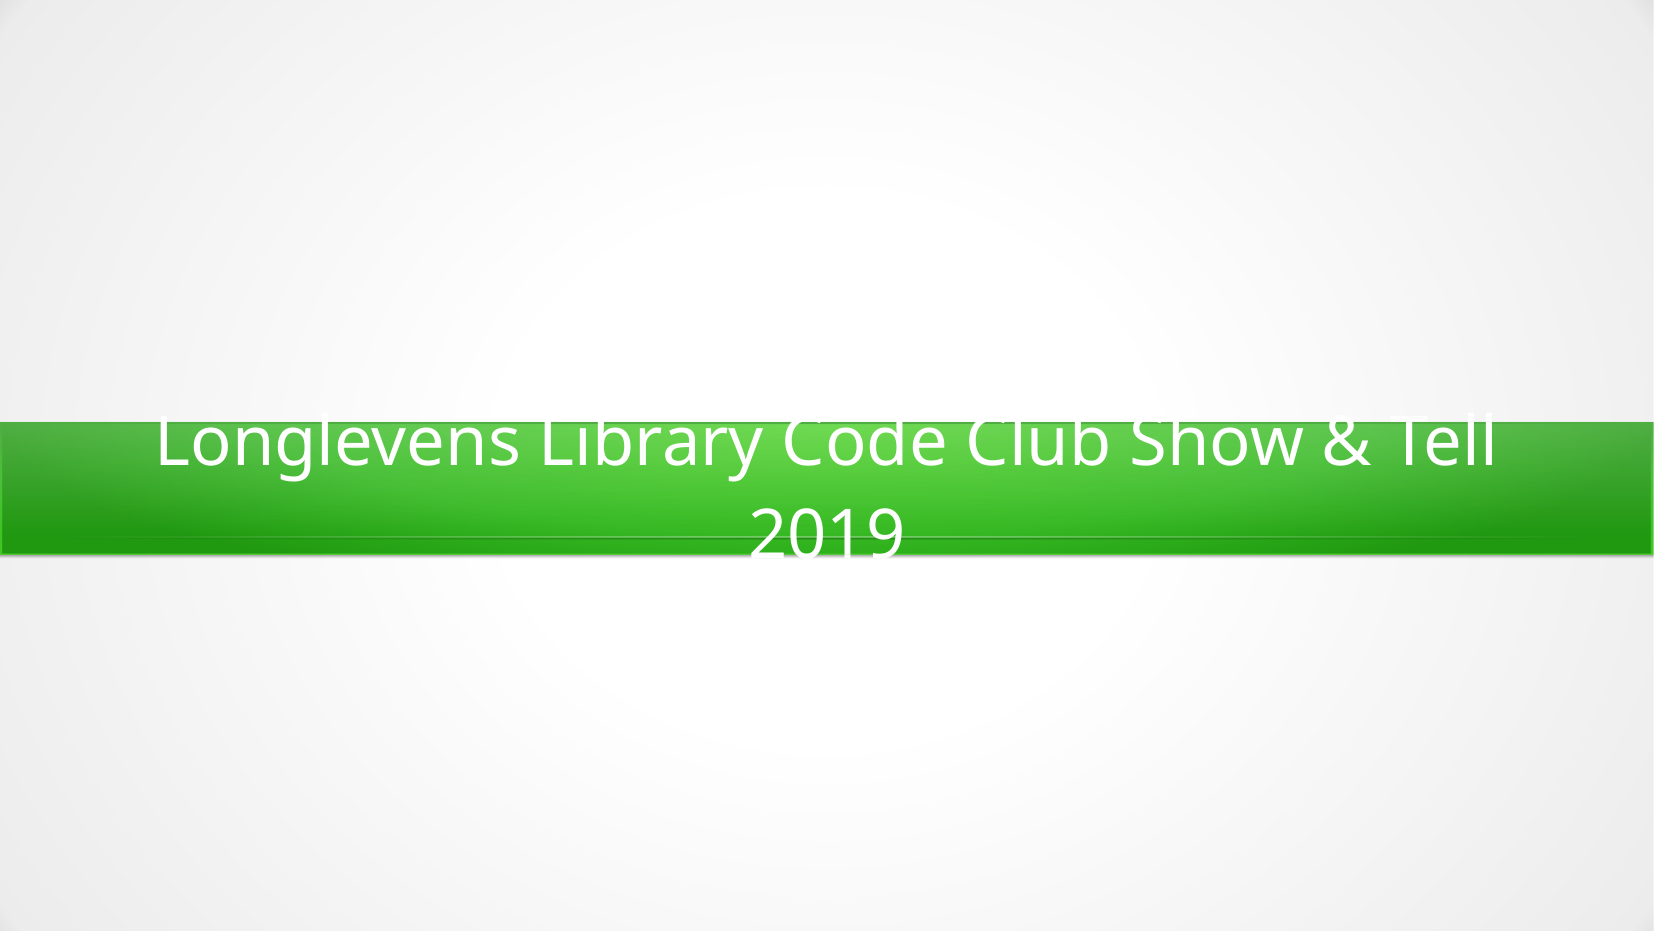

# Longlevens Library Code Club Show & Tell 2019